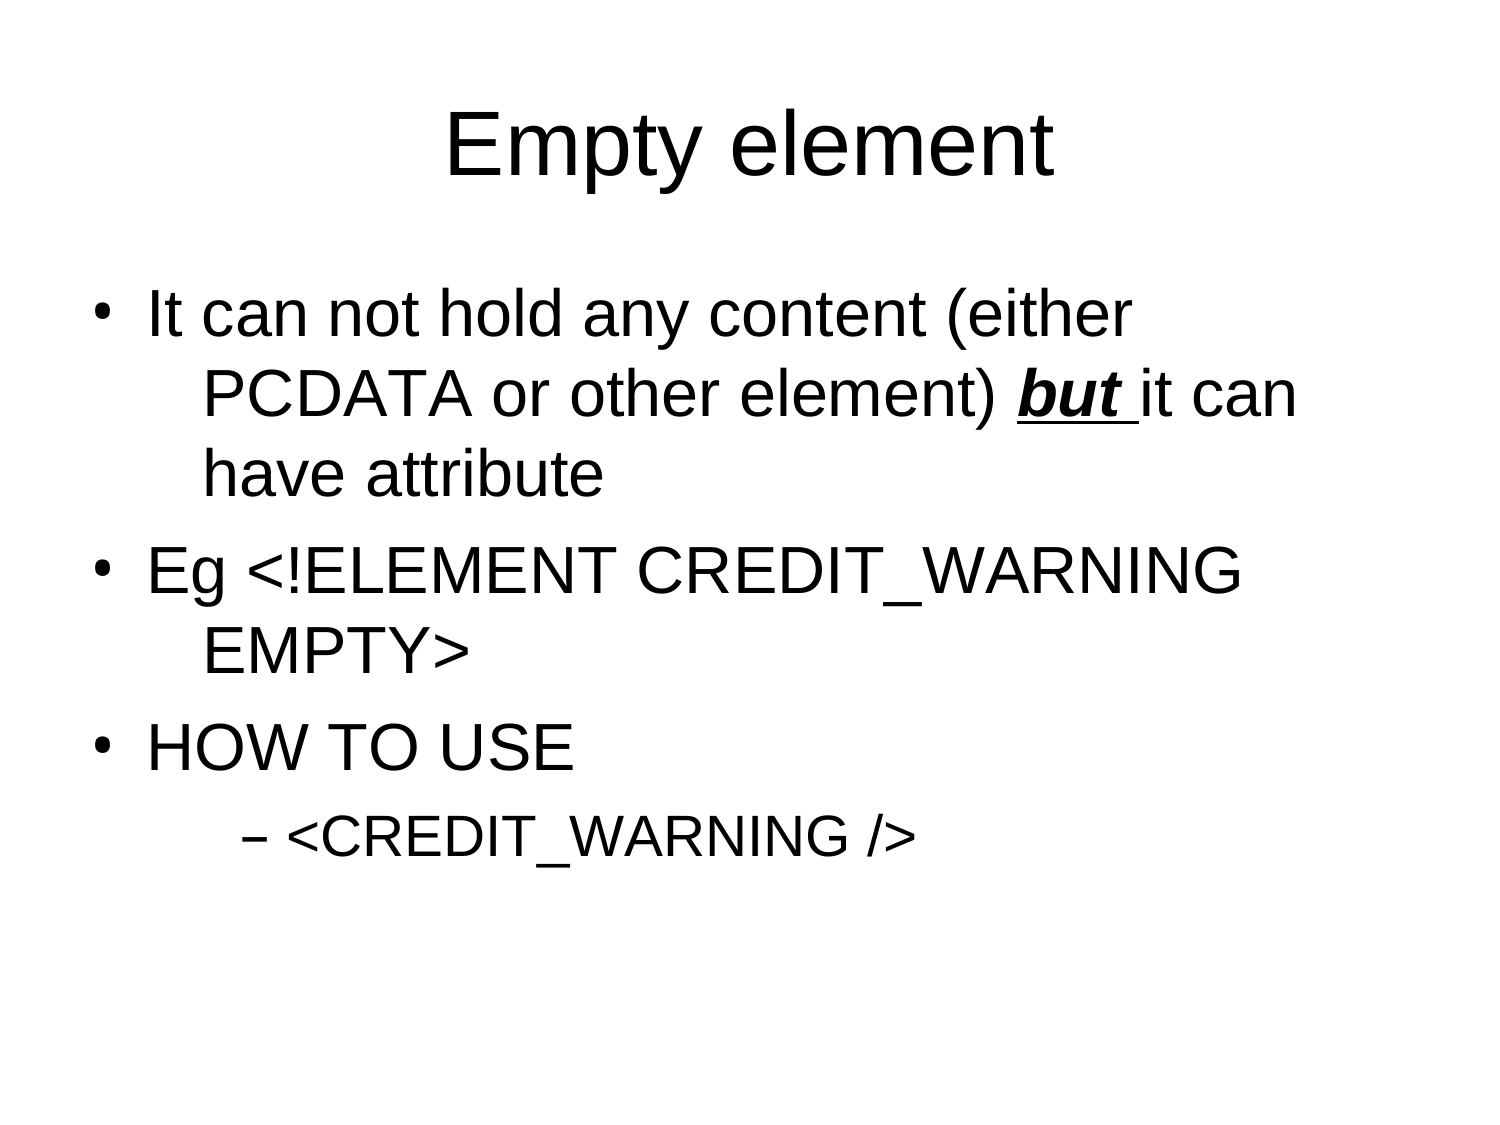

# Empty element
It can not hold any content (either PCDATA or other element) but it can have attribute
Eg <!ELEMENT CREDIT_WARNING EMPTY>
HOW TO USE
<CREDIT_WARNING />